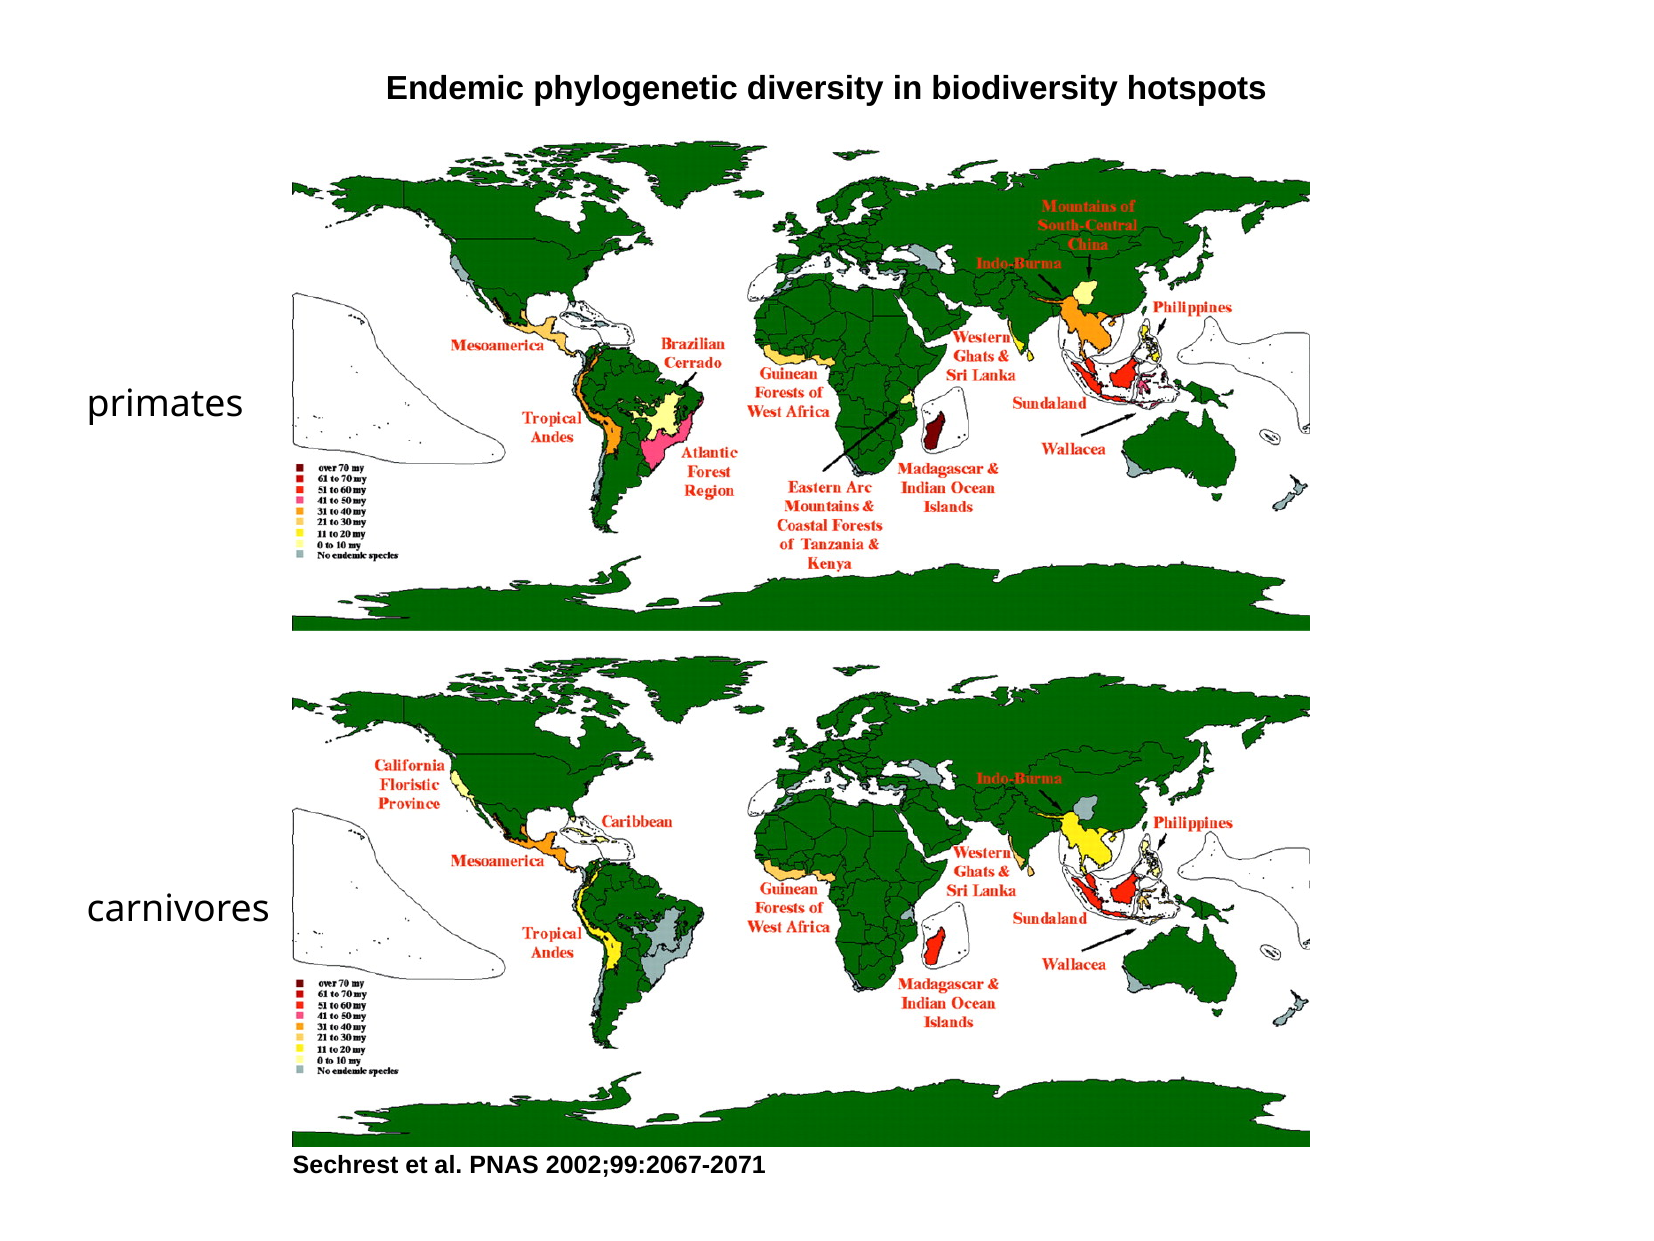

Endemic phylogenetic diversity in biodiversity hotspots
primates
carnivores
Sechrest et al. PNAS 2002;99:2067-2071